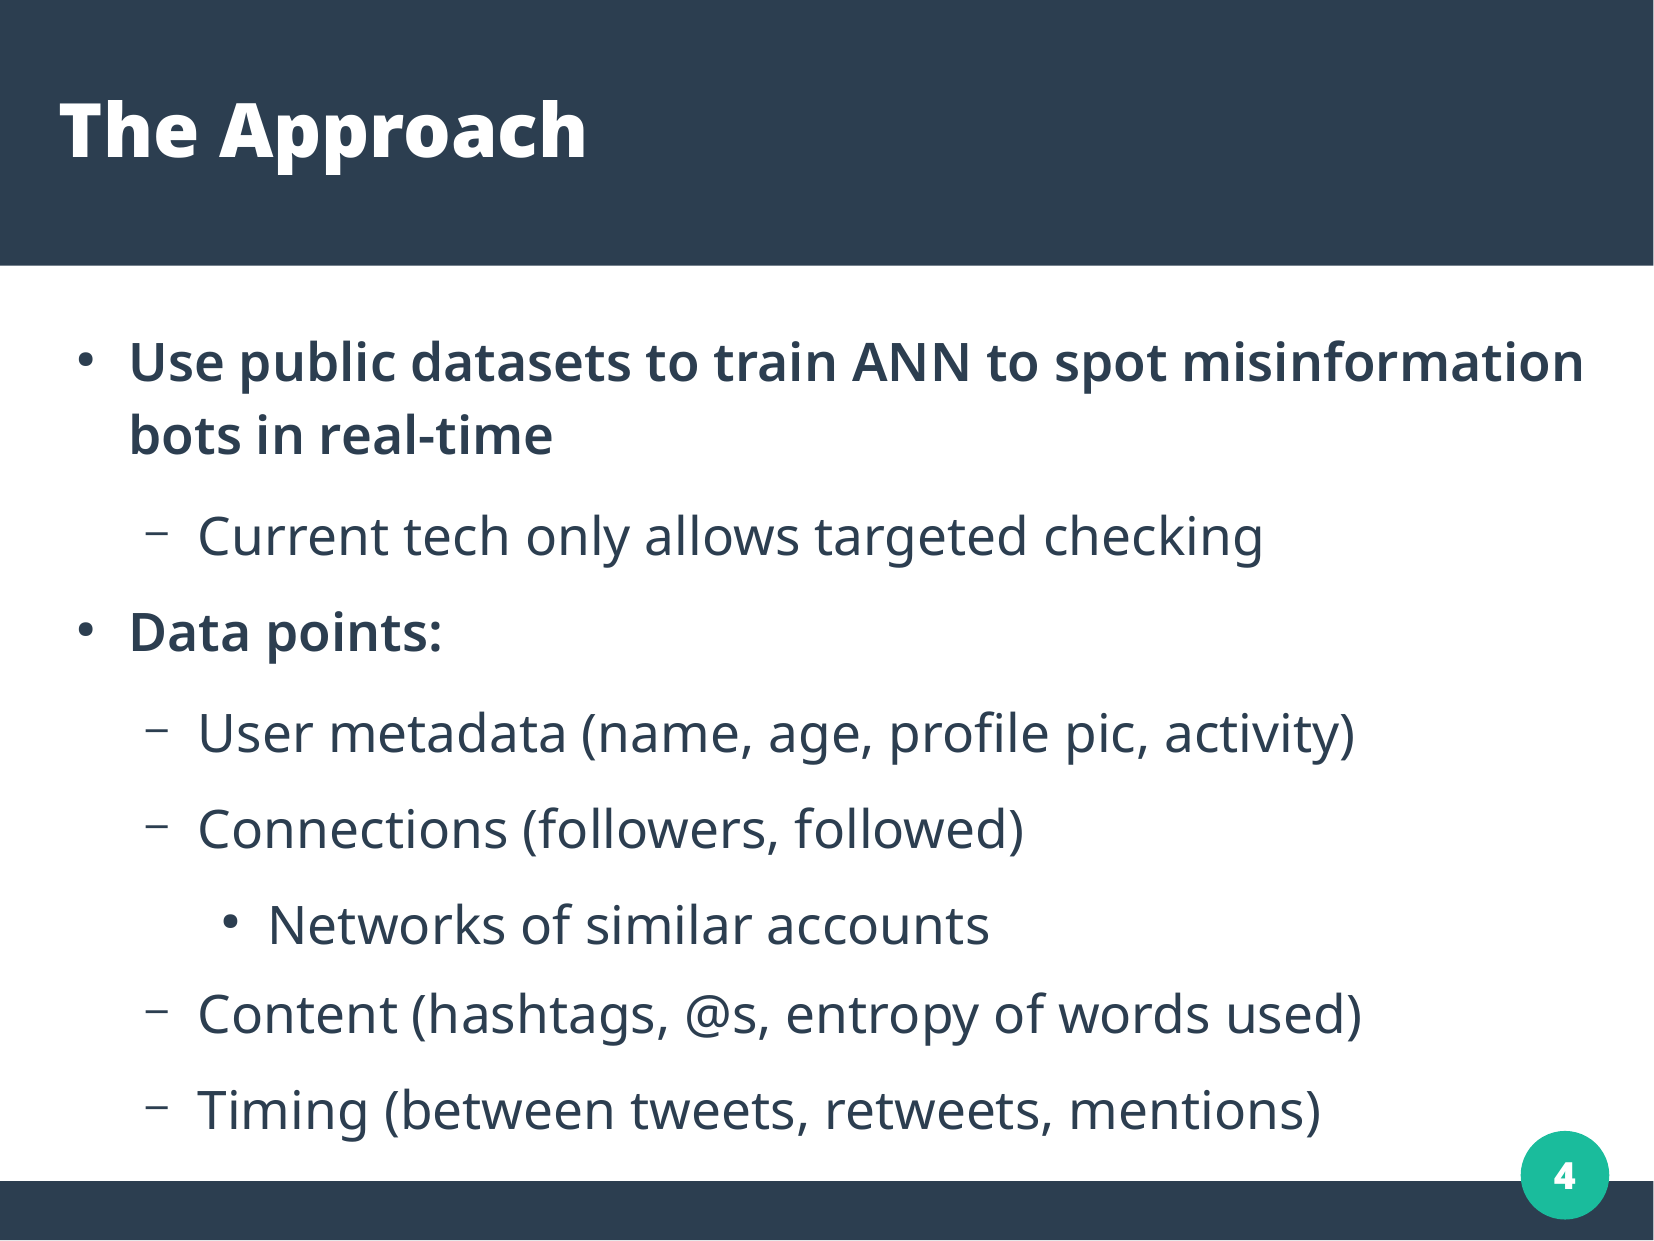

# The Approach
Use public datasets to train ANN to spot misinformation bots in real-time
Current tech only allows targeted checking
Data points:
User metadata (name, age, profile pic, activity)
Connections (followers, followed)
Networks of similar accounts
Content (hashtags, @s, entropy of words used)
Timing (between tweets, retweets, mentions)
4